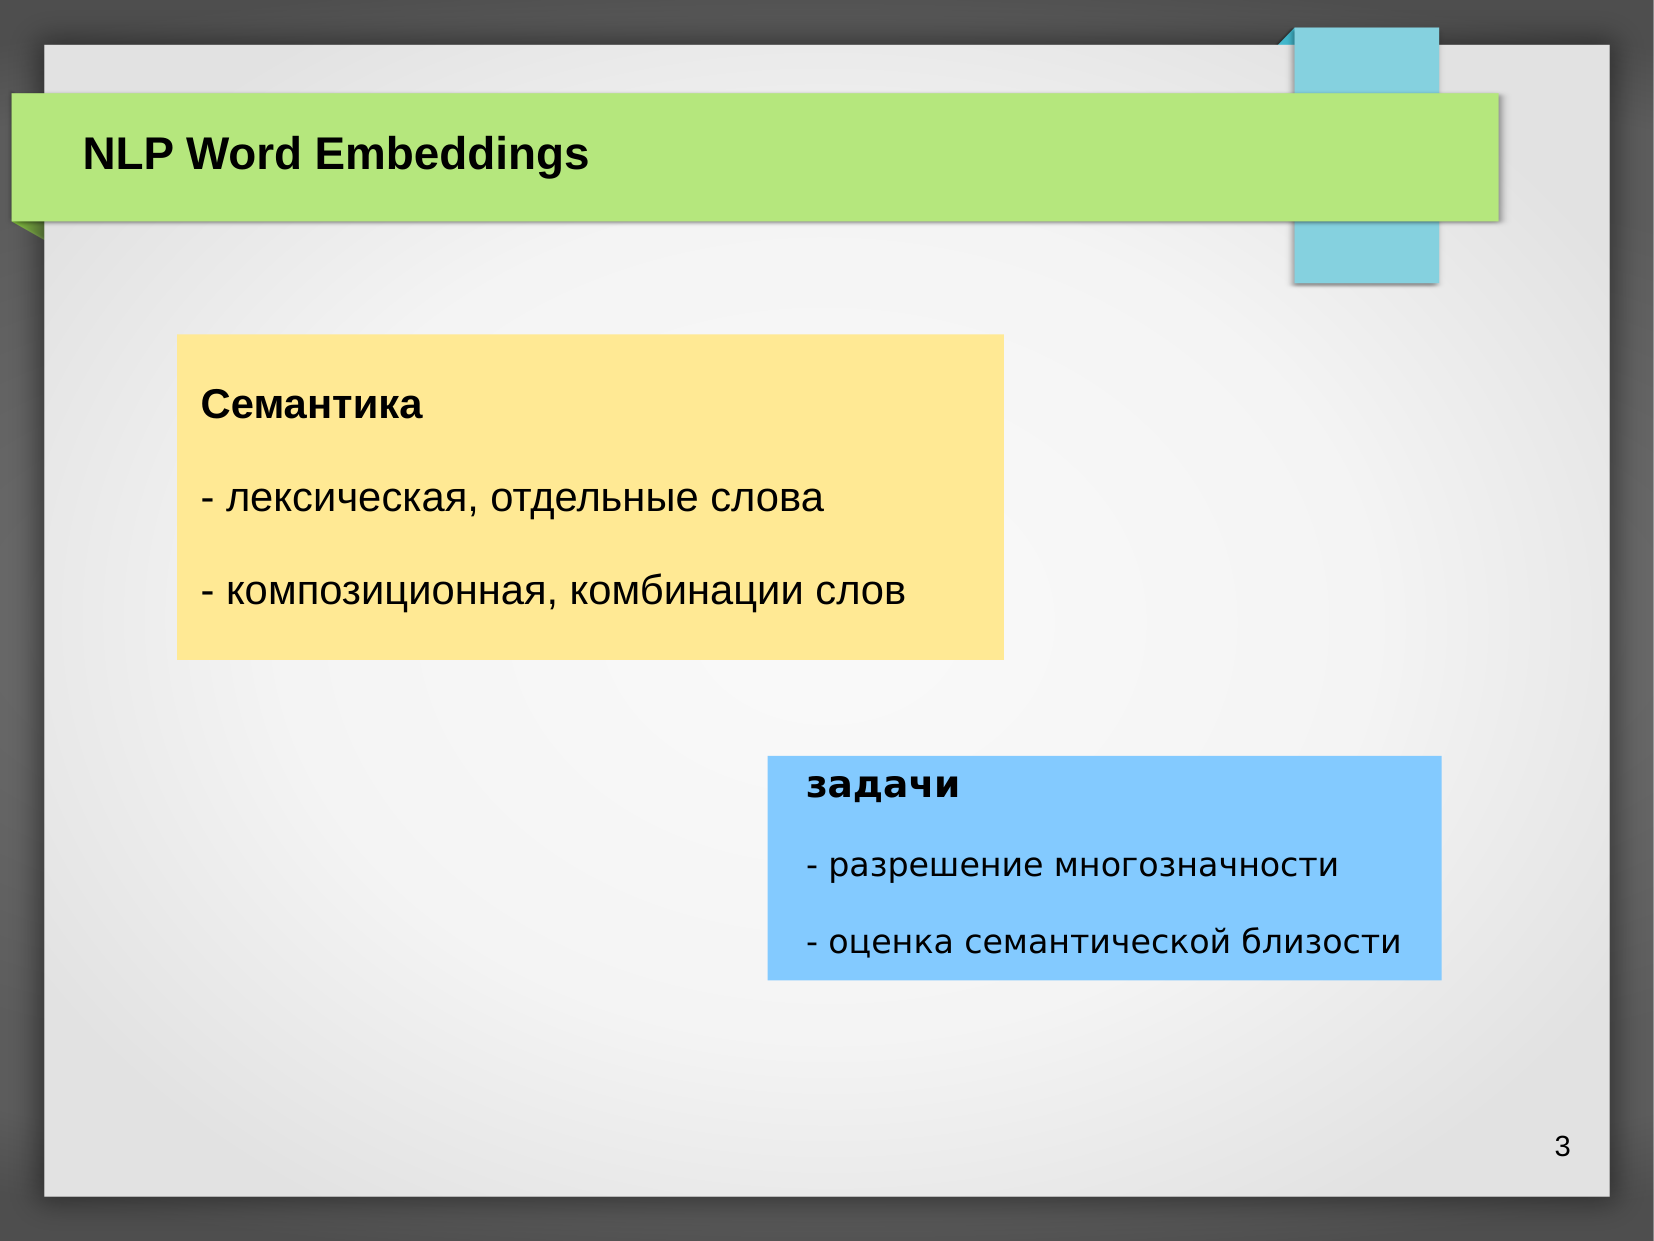

# NLP Word Embeddings
Семантика
- лексическая, отдельные слова
- композиционная, комбинации слов
задачи
- разрешение многозначности
- оценка семантической близости
3